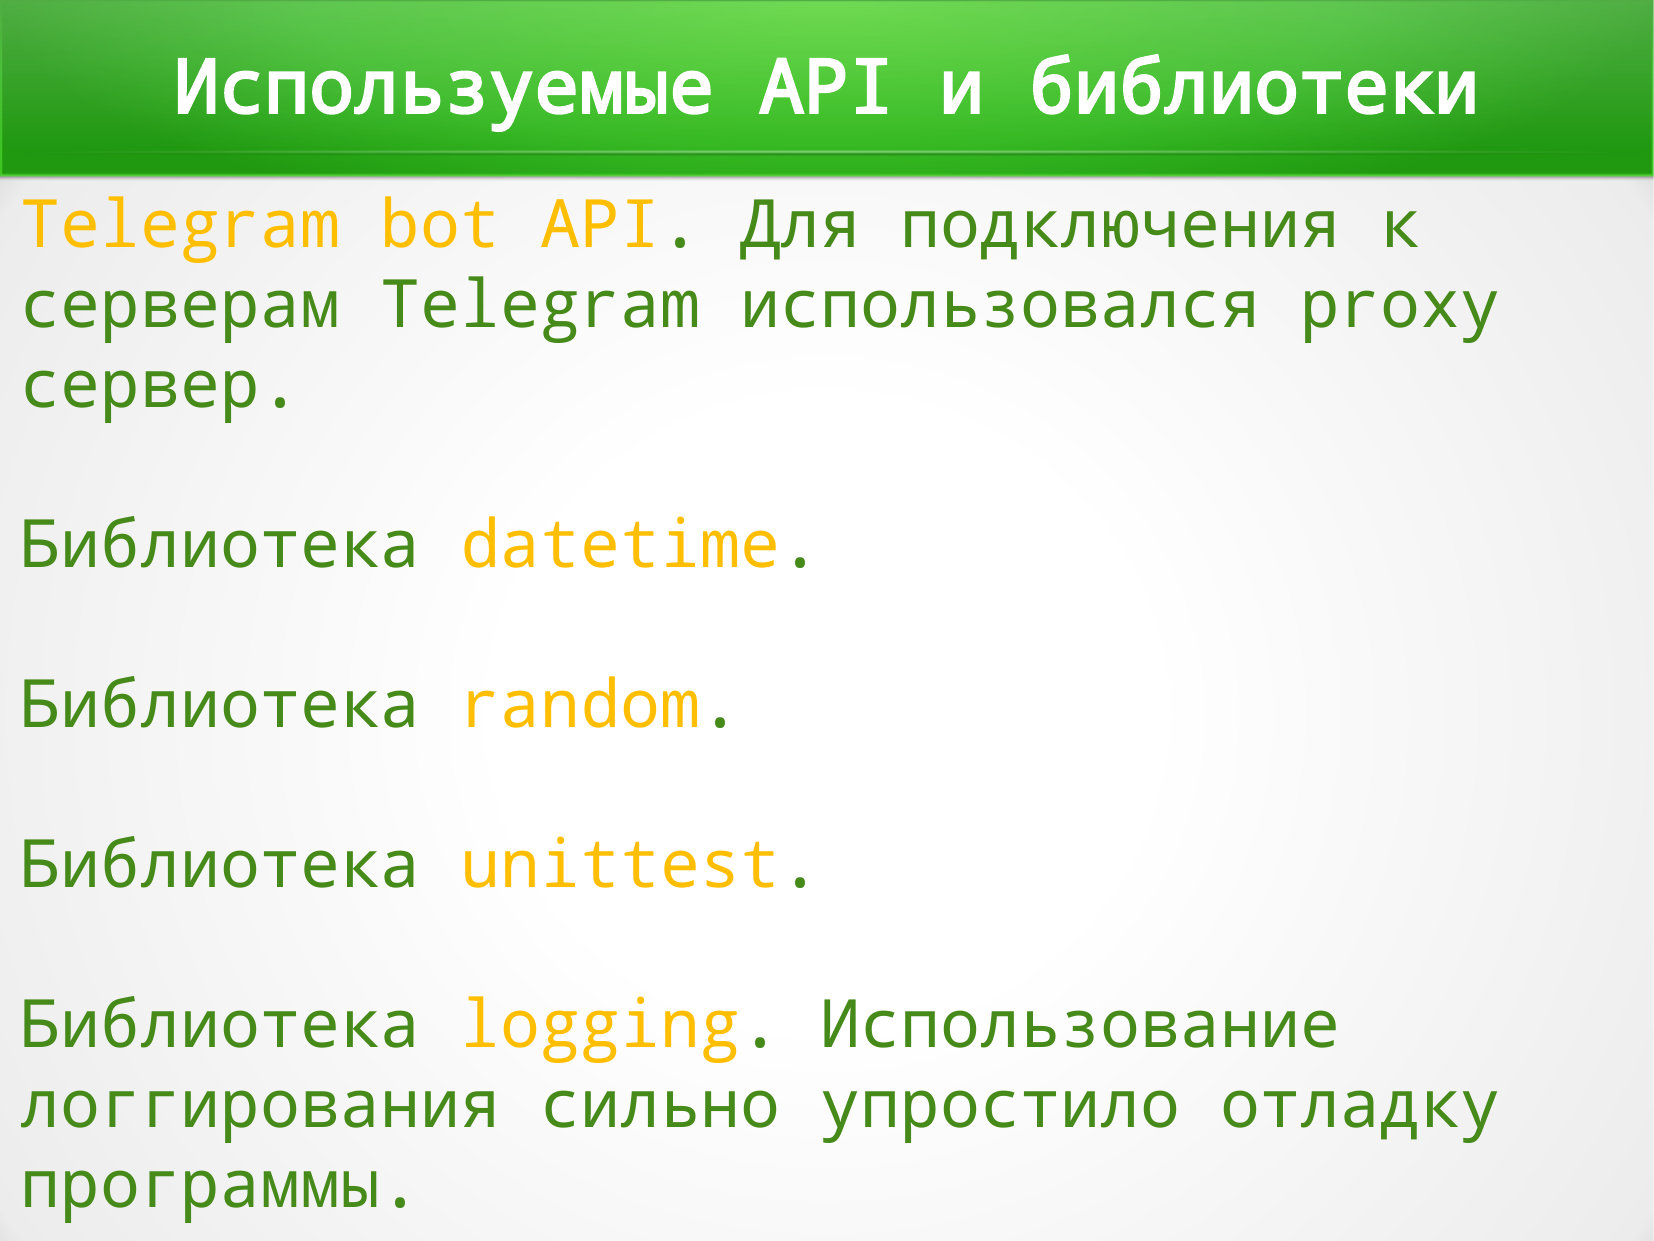

# Используемые API и библиотеки
Telegram bot API. Для подключения к серверам Telegram использовался proxy сервер.
Библиотека datetime.
Библиотека random.
Библиотека unittest.
Библиотека logging. Использование логгирования сильно упростило отладку программы.